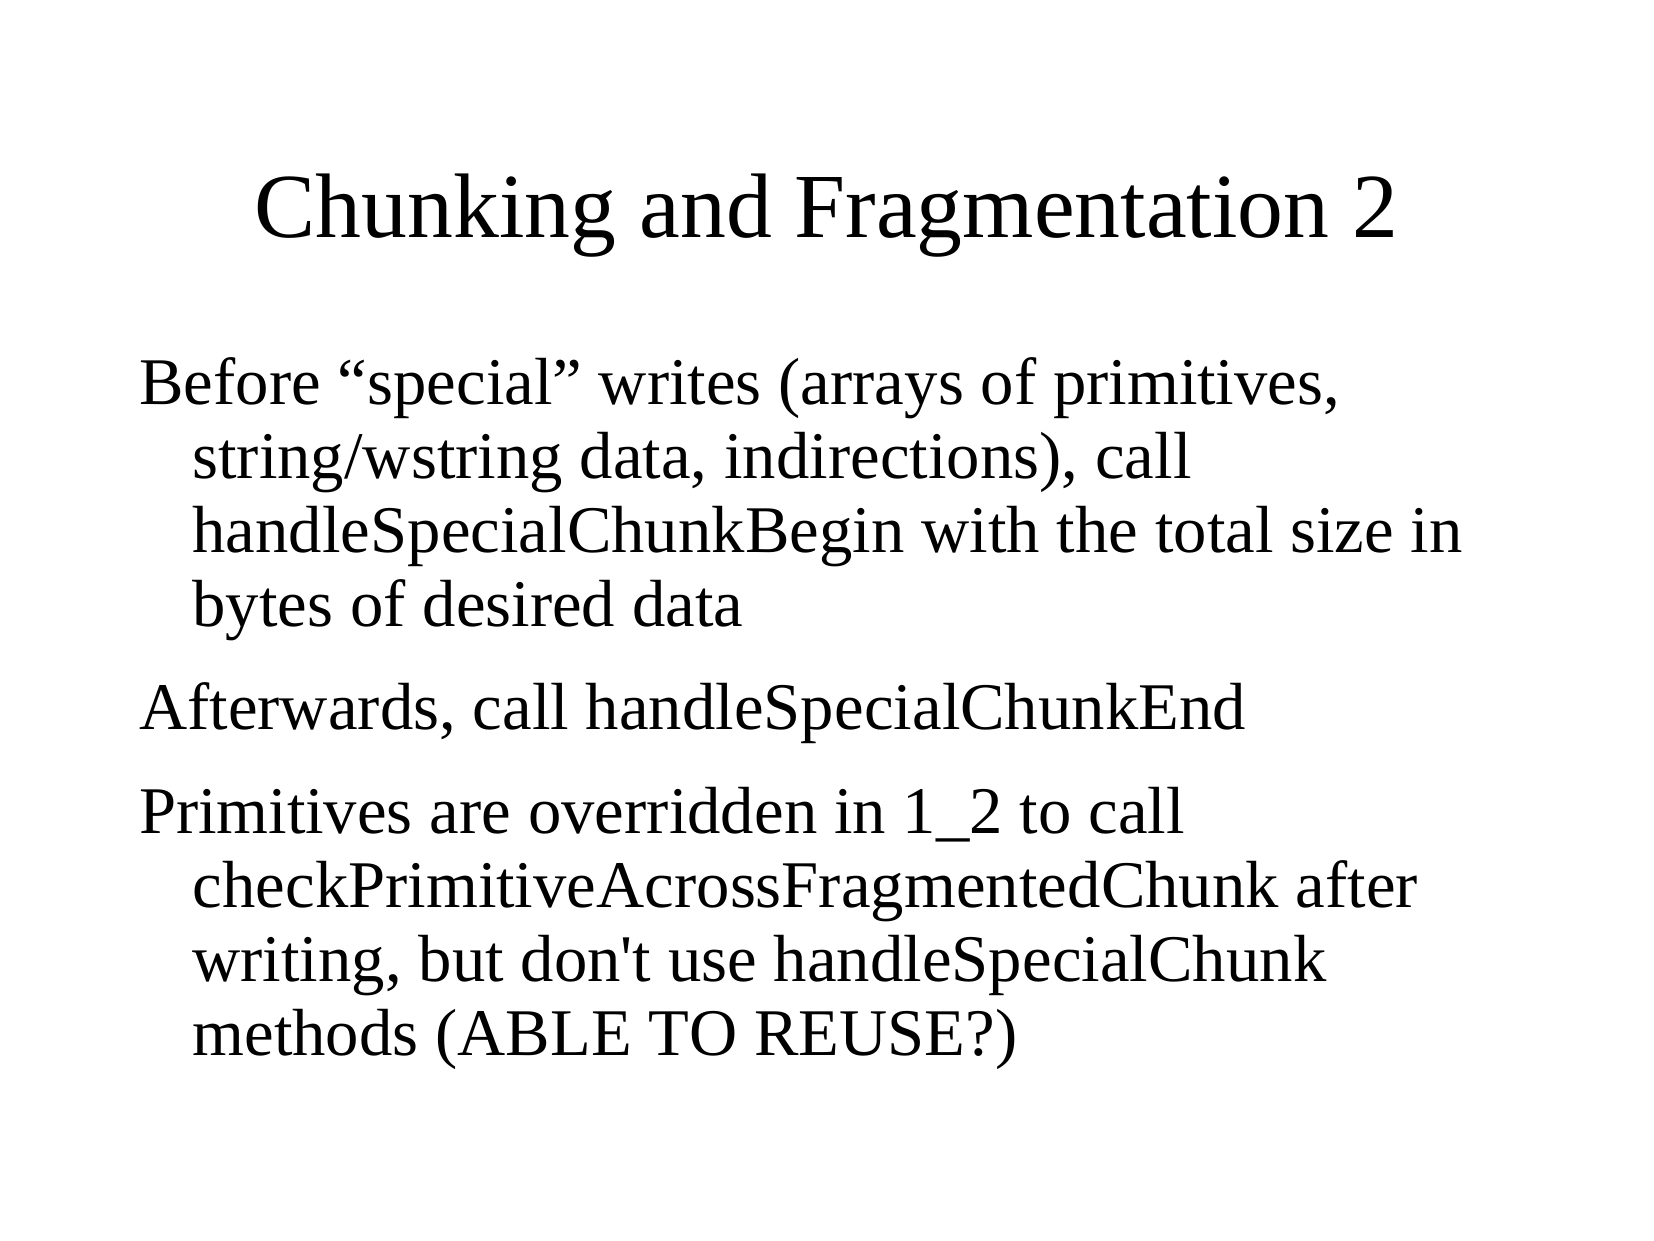

# Chunking and Fragmentation 2
Before “special” writes (arrays of primitives, string/wstring data, indirections), call handleSpecialChunkBegin with the total size in bytes of desired data
Afterwards, call handleSpecialChunkEnd
Primitives are overridden in 1_2 to call checkPrimitiveAcrossFragmentedChunk after writing, but don't use handleSpecialChunk methods (ABLE TO REUSE?)